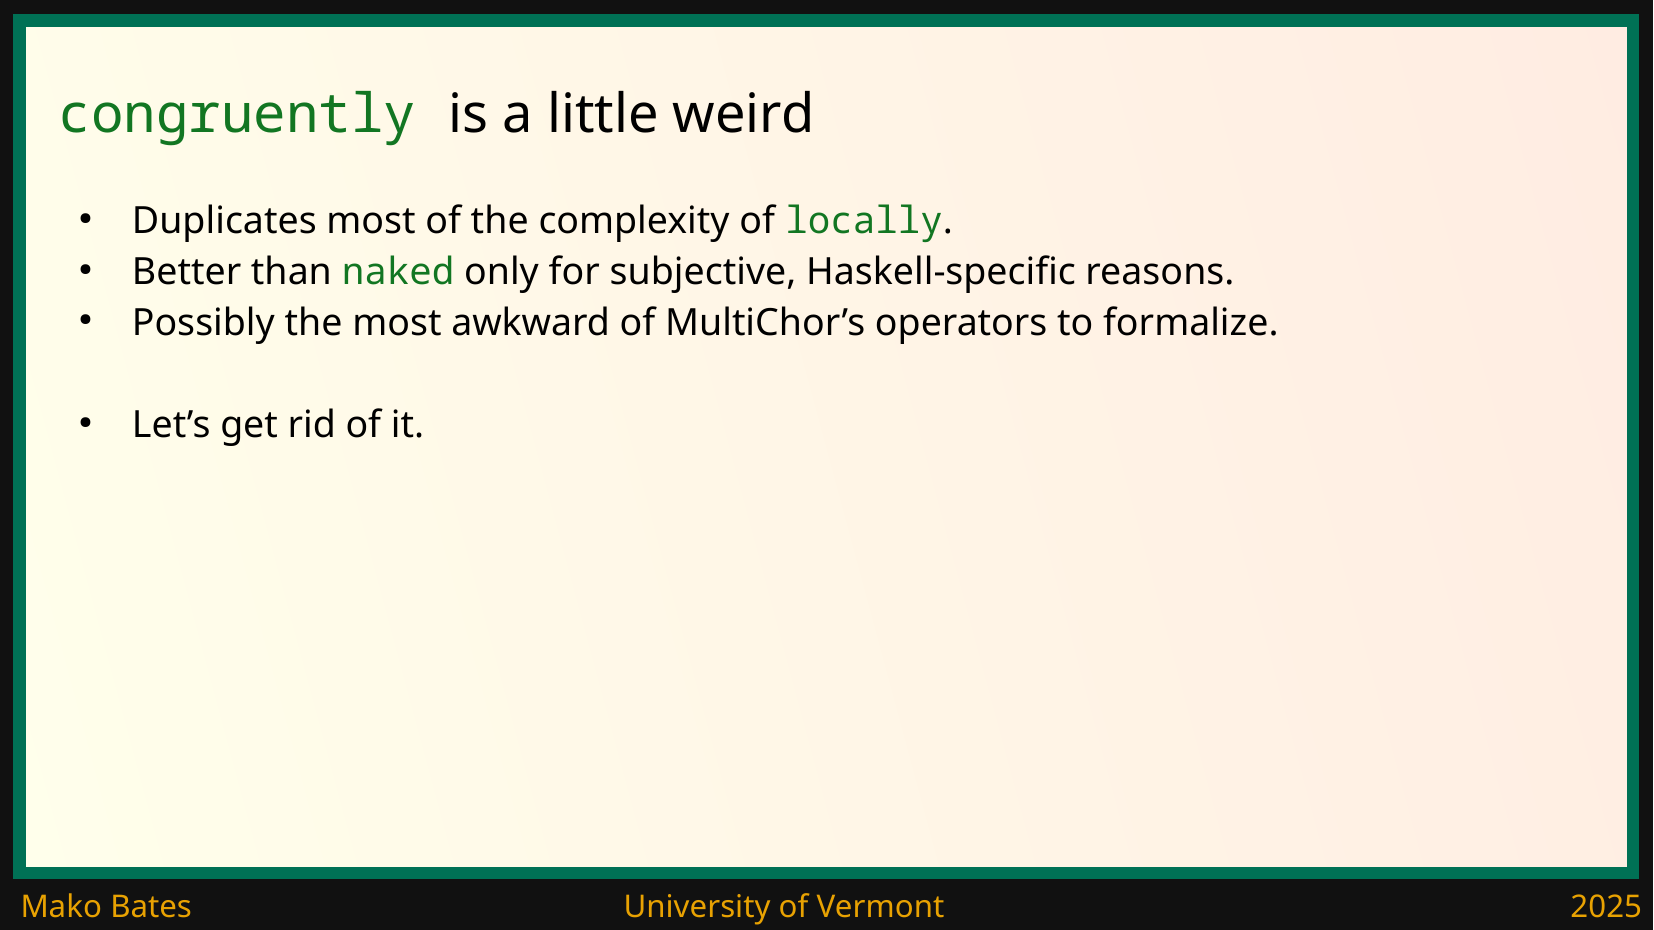

# congruently is a little weird
Duplicates most of the complexity of locally.
Better than naked only for subjective, Haskell-specific reasons.
Possibly the most awkward of MultiChor’s operators to formalize.
Let’s get rid of it.